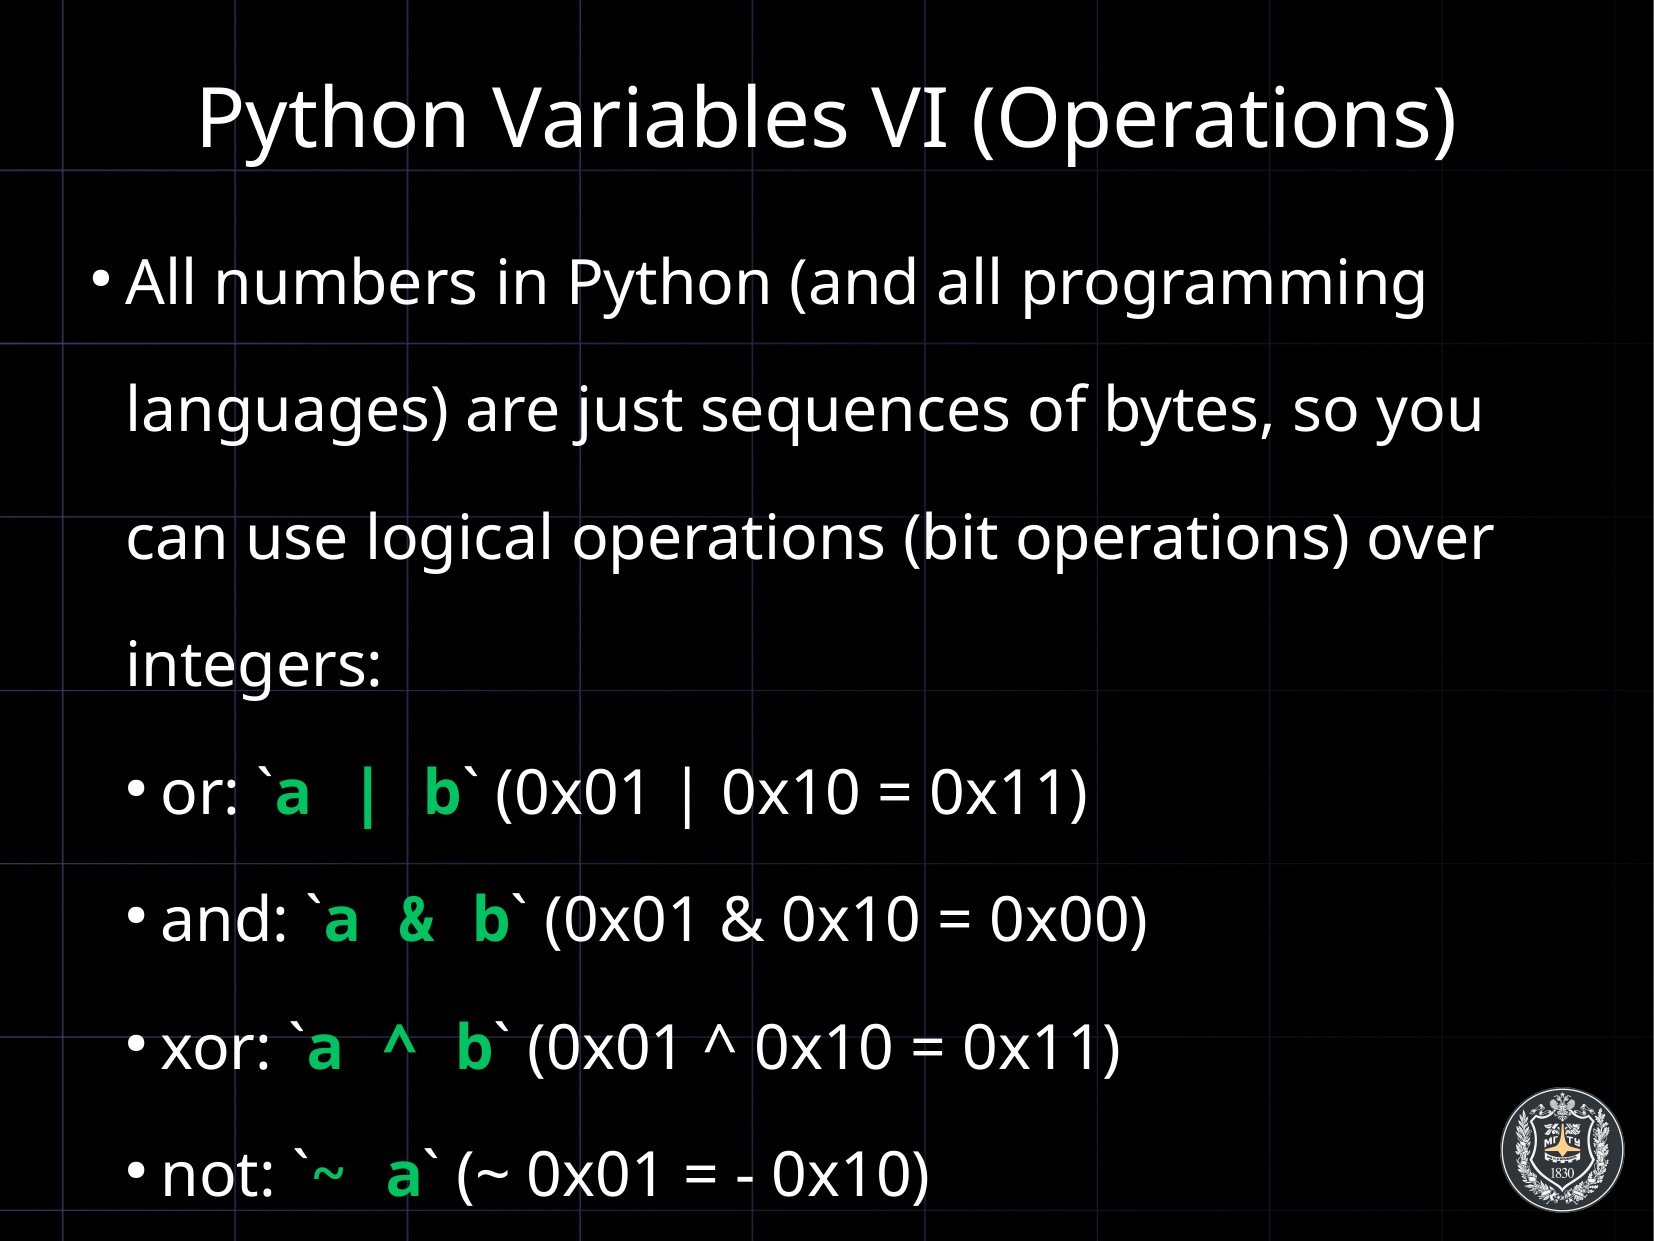

# Python Variables VI (Operations)
All numbers in Python (and all programming languages) are just sequences of bytes, so you can use logical operations (bit operations) over integers:
or: `a | b` (0x01 | 0x10 = 0x11)
and: `a & b` (0x01 & 0x10 = 0x00)
xor: `a ^ b` (0x01 ^ 0x10 = 0x11)
not: `~ a` (~ 0x01 = - 0x10)
lshift: `a << b` (0x01 << 1 = 0x10)
rshitf: `a >> b` (0x10 >> 1 = 0x08)